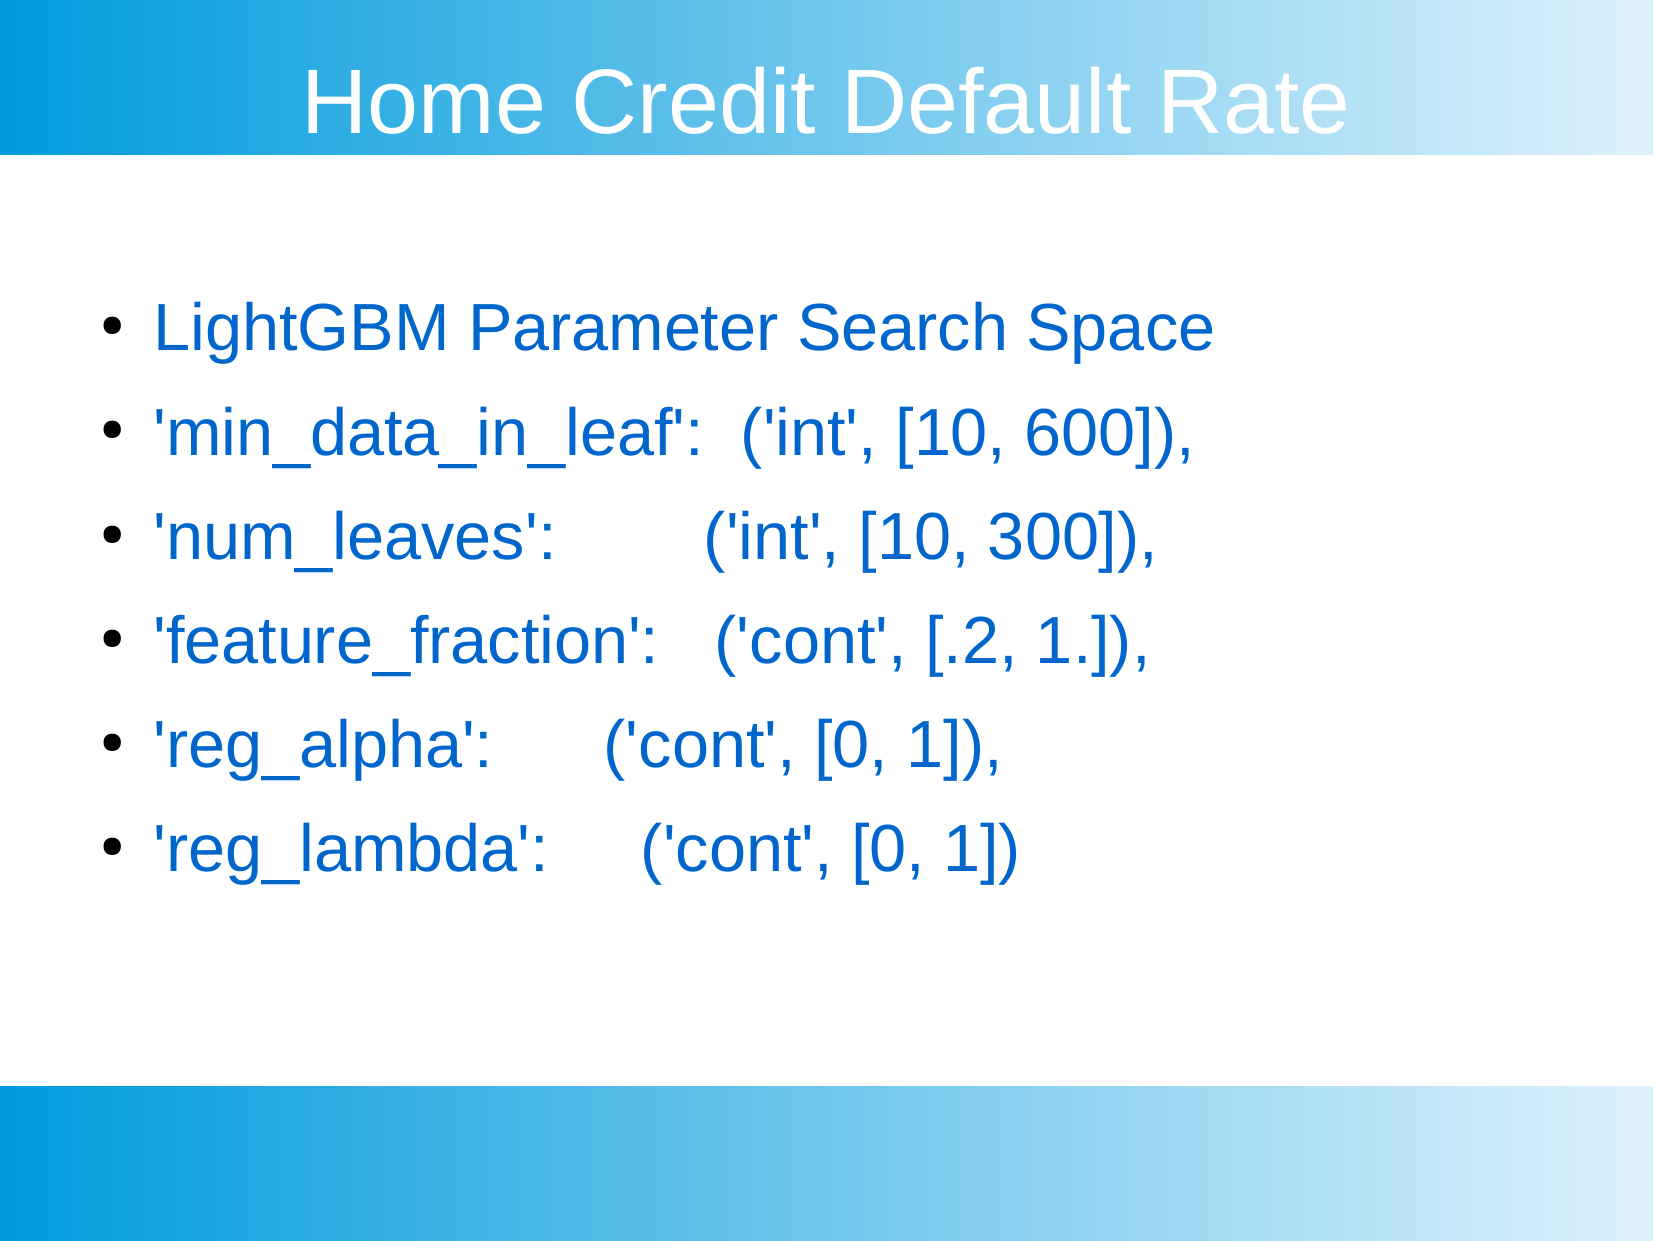

# Home Credit Default Rate
LightGBM Parameter Search Space
'min_data_in_leaf': ('int', [10, 600]),
'num_leaves': ('int', [10, 300]),
'feature_fraction': ('cont', [.2, 1.]),
'reg_alpha': ('cont', [0, 1]),
'reg_lambda': ('cont', [0, 1])